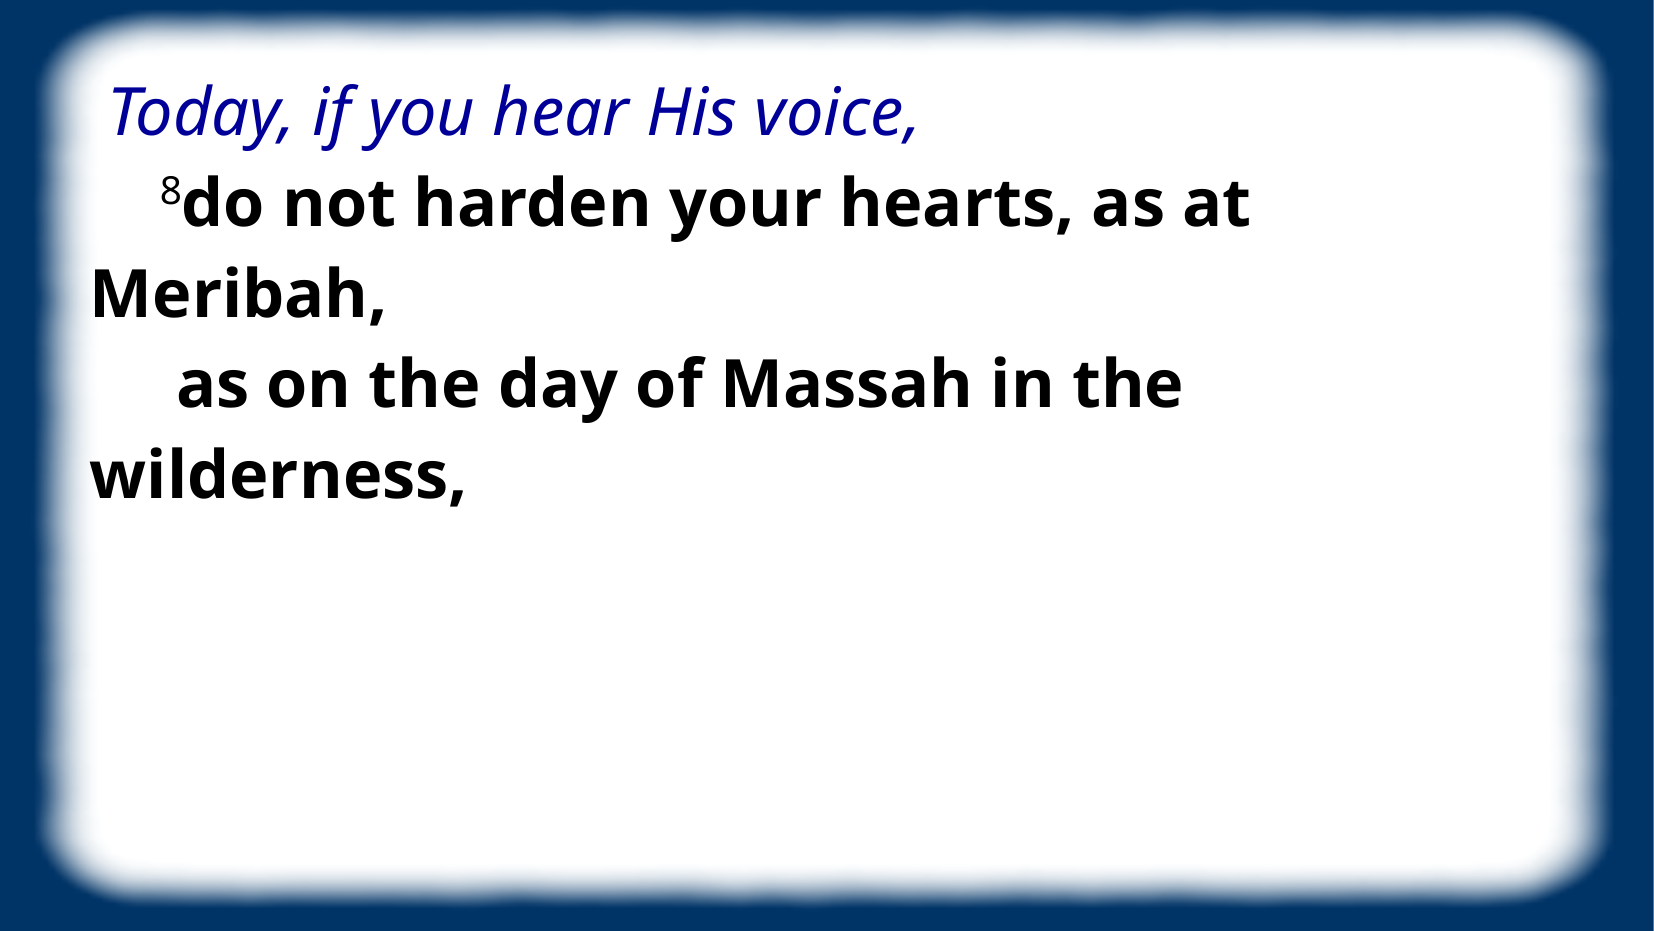

Today, if you hear His voice,
 8do not harden your hearts, as at Meribah,
 as on the day of Massah in the wilderness,